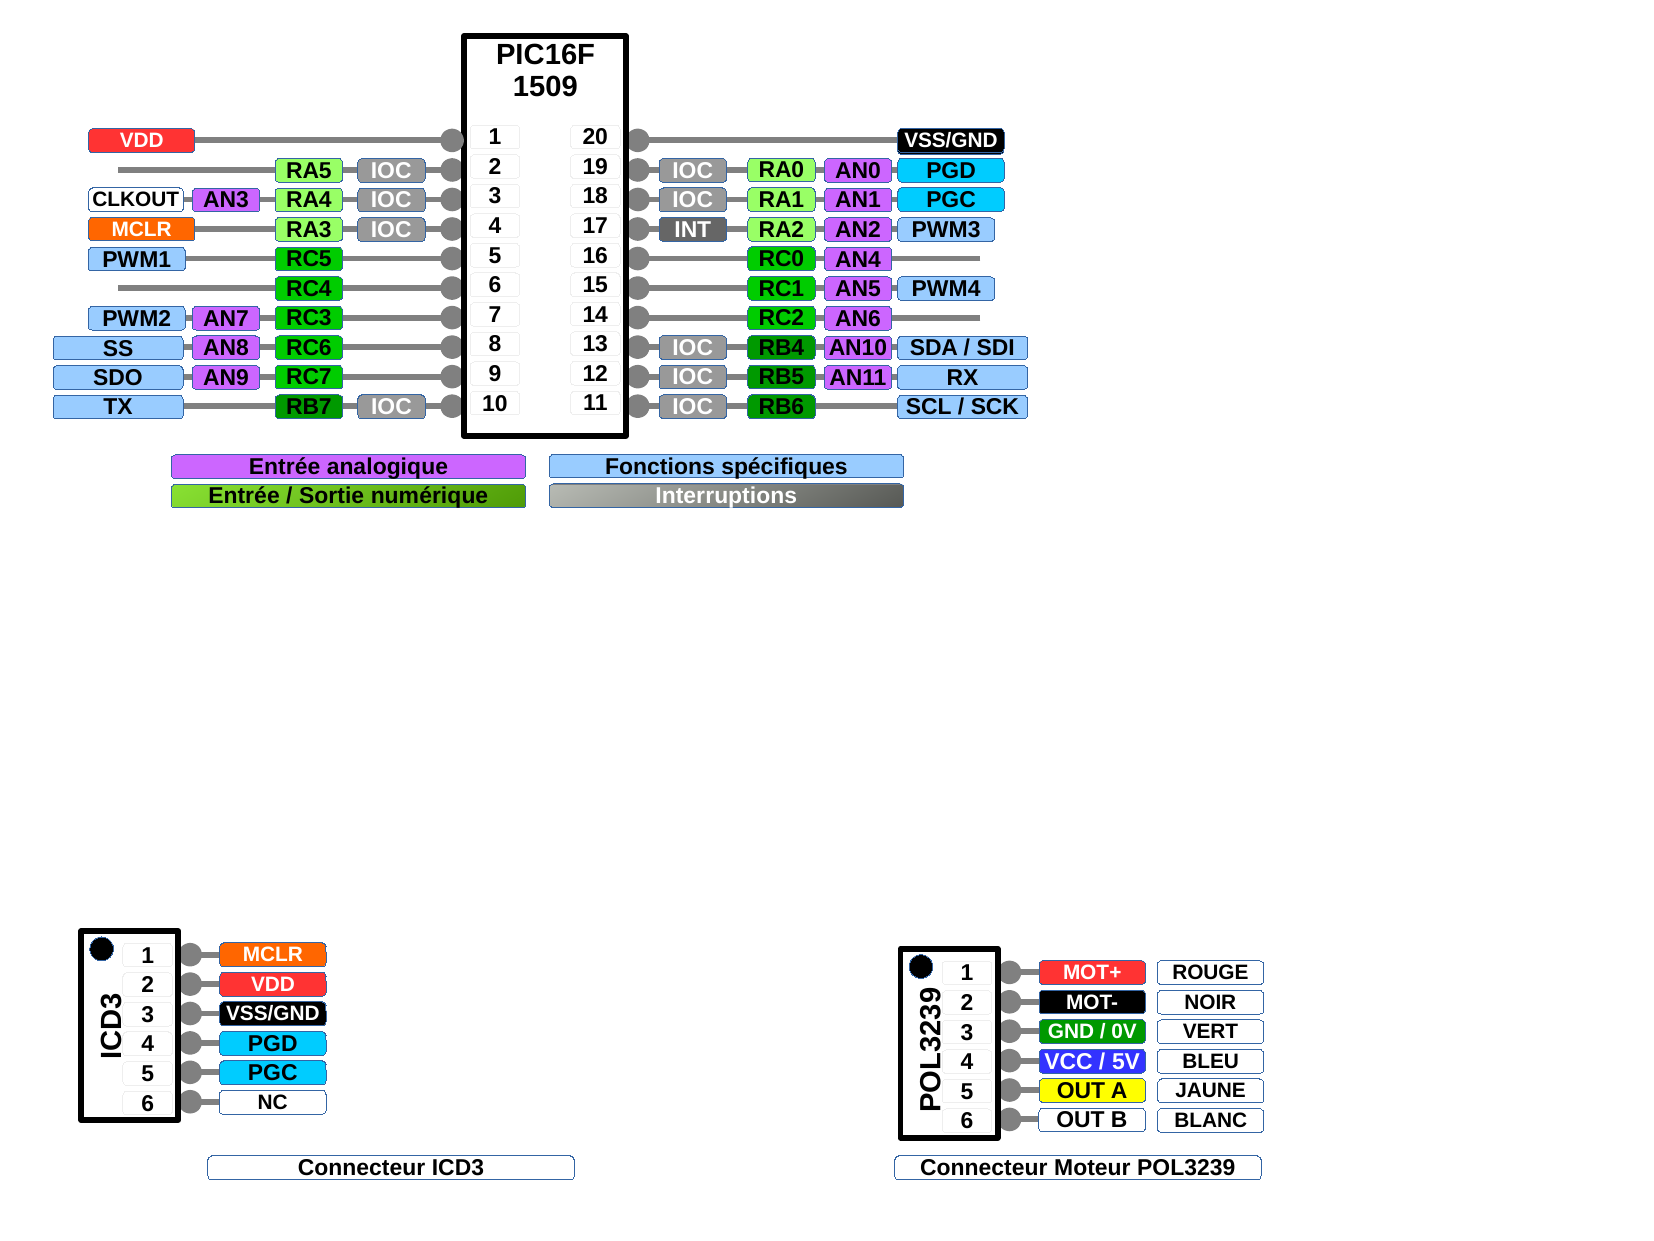

PIC16F
1509
1
20
VSS/GND
VDD
VSS/GND
2
19
RA0
PGD
RA5
IOC
IOC
AN0
3
18
PGC
RA1
CLKOUT
IOC
RA4
IOC
AN1
AN3
17
4
MCLR
RA2
RA3
INT
INT
IOC
IOC
AN2
PWM3
5
16
RC0
RC5
PWM1
PWM1
AN4
6
15
RC1
RC4
PWM4
AN5
14
7
RC2
RC3
PWM2
AN7
AN6
13
8
IOC
RB4
RC6
AN8
SDA / SDI
AN10
SS
12
9
IOC
RB5
RC7
RX
AN9
AN11
SDO
11
10
IOC
RB6
RB7
IOC
SCL / SCK
TX
Fonctions spécifiques
Entrée analogique
Interruptions
Entrée / Sortie numérique
MCLR
1
MOT+
ROUGE
1
VDD
2
MOT-
NOIR
2
VSS/GND
ICD3
3
GND / 0V
VERT
3
POL3239
PGD
4
VCC / 5V
BLEU
4
PGC
5
OUT A
JAUNE
5
NC
6
OUT B
BLANC
6
Connecteur ICD3
Connecteur Moteur POL3239